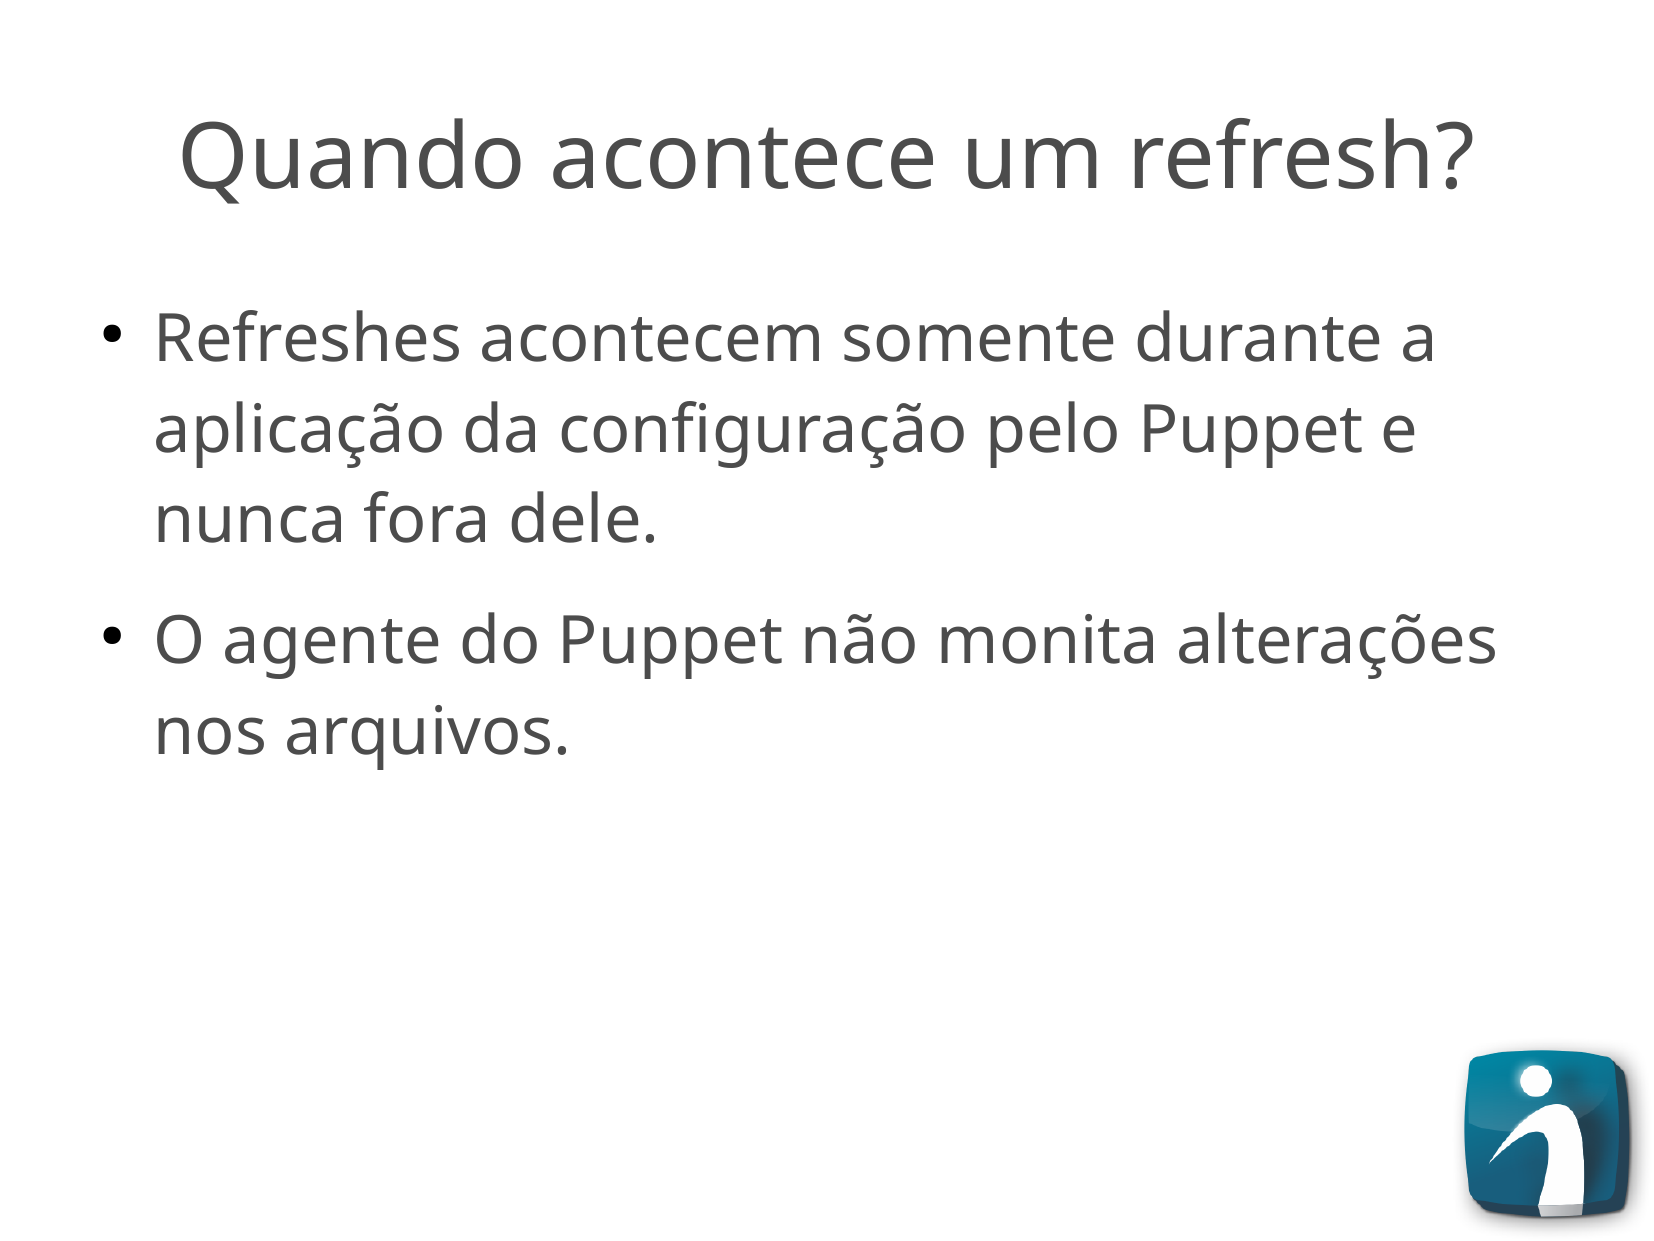

# Quando acontece um refresh?
Refreshes acontecem somente durante a aplicação da configuração pelo Puppet e nunca fora dele.
O agente do Puppet não monita alterações nos arquivos.